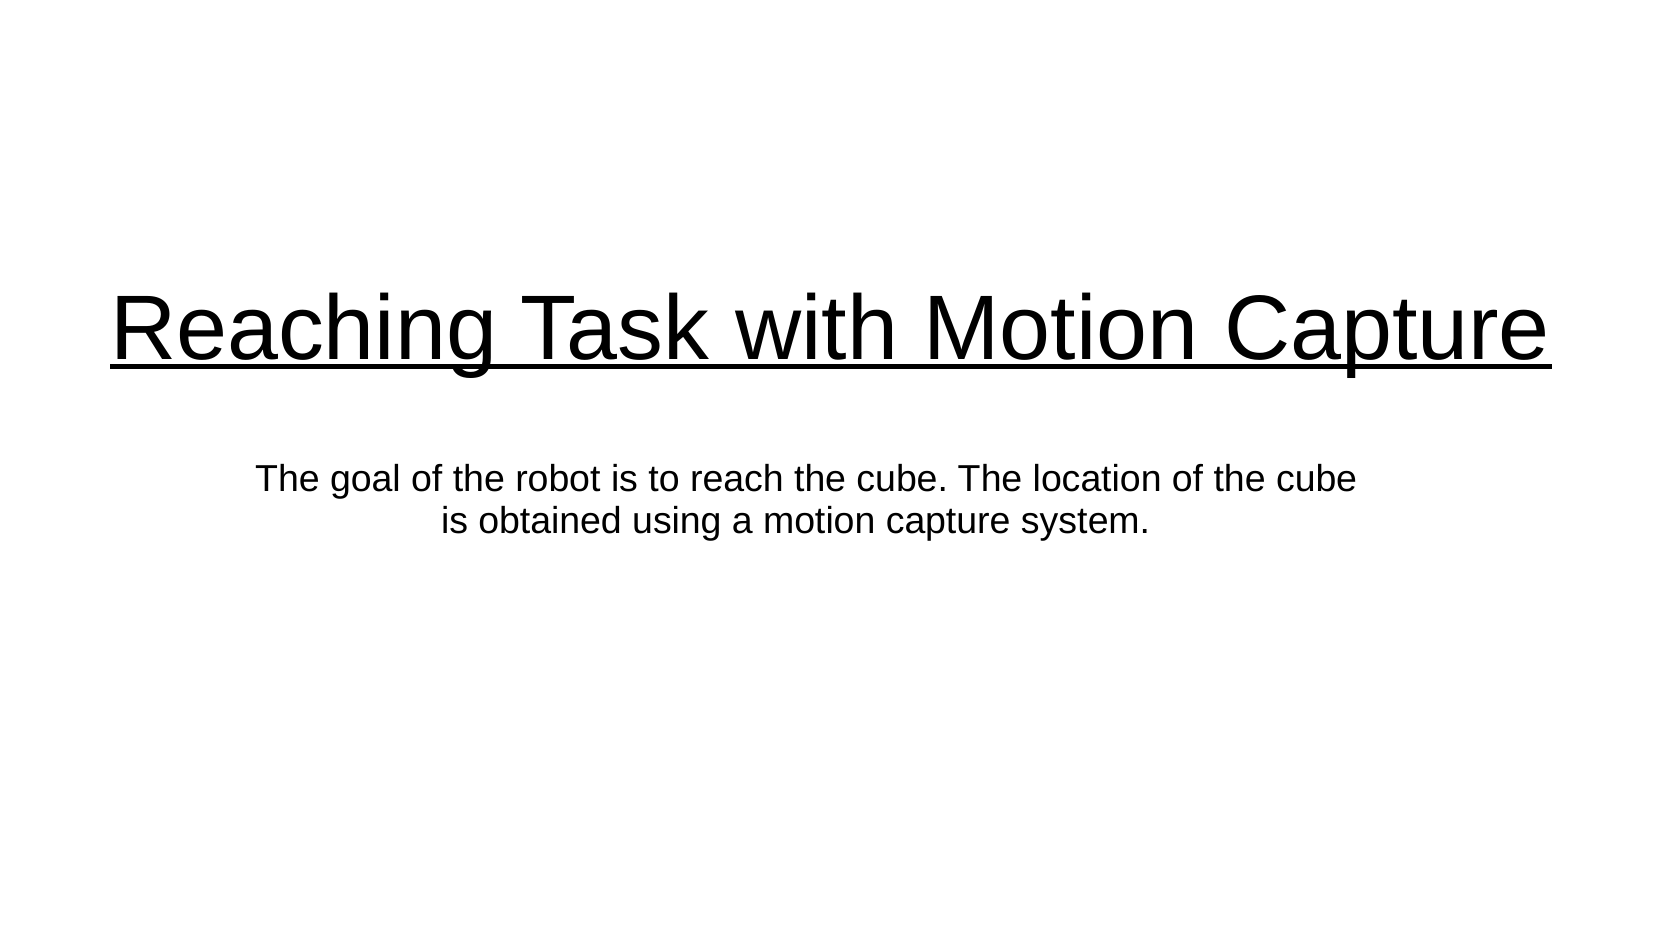

# Reaching Task with Motion Capture
The goal of the robot is to reach the cube. The location of the cube is obtained using a motion capture system.